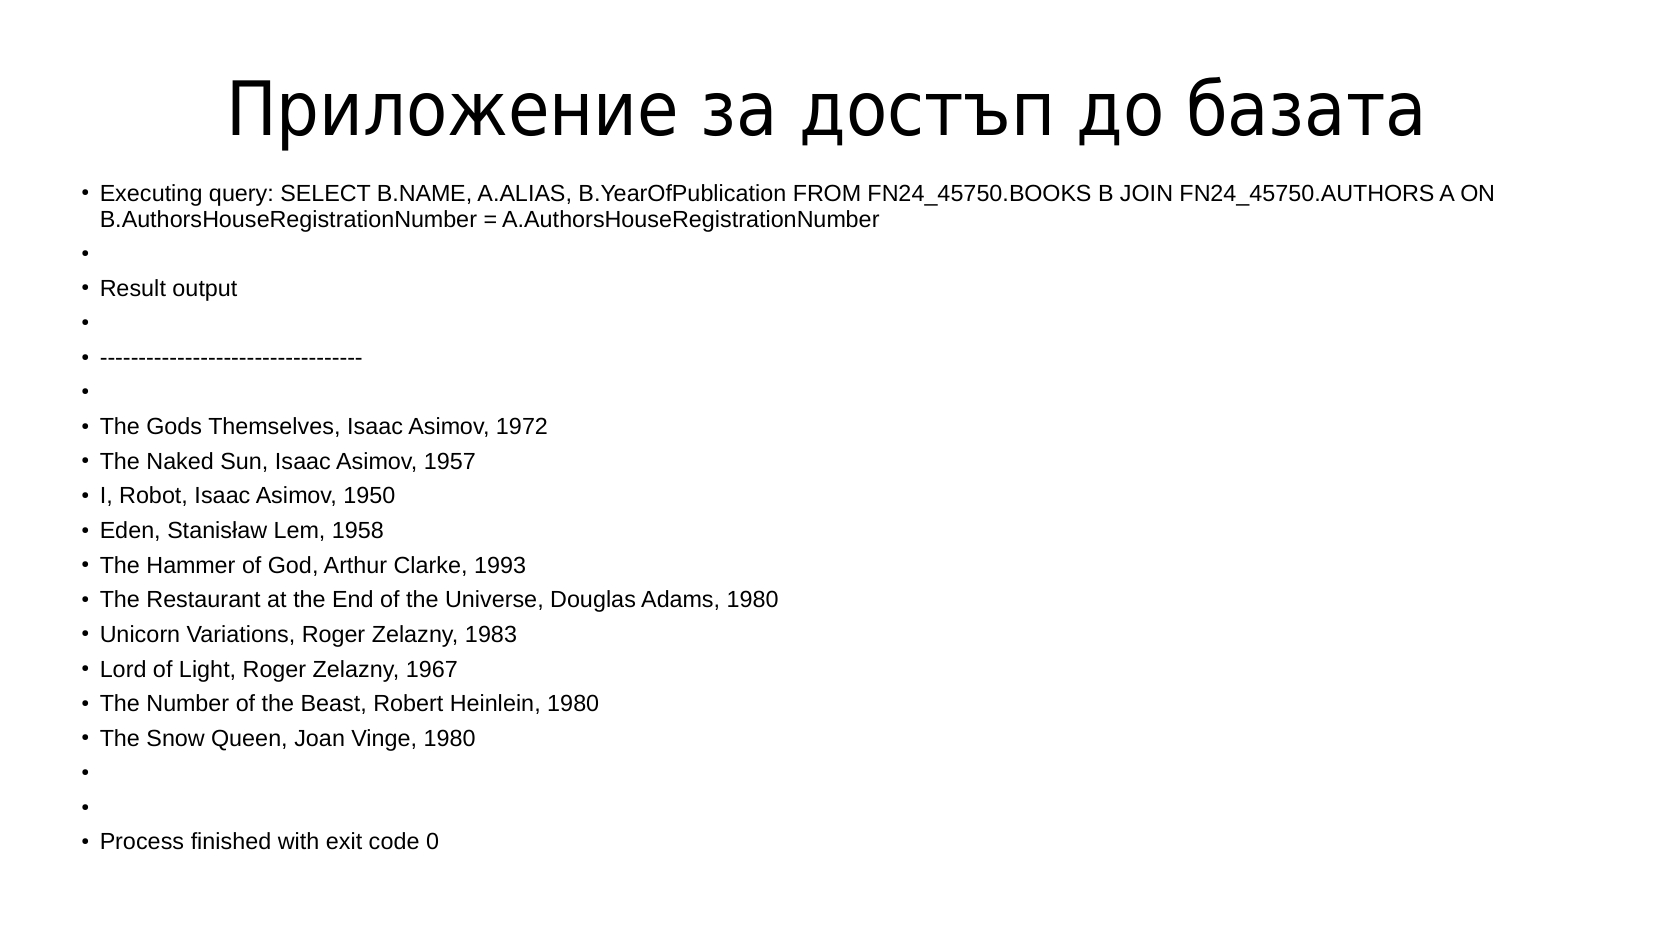

# Приложение за достъп до базата
Executing query: SELECT B.NAME, A.ALIAS, B.YearOfPublication FROM FN24_45750.BOOKS B JOIN FN24_45750.AUTHORS A ON B.AuthorsHouseRegistrationNumber = A.AuthorsHouseRegistrationNumber
Result output
----------------------------------
The Gods Themselves, Isaac Asimov, 1972
The Naked Sun, Isaac Asimov, 1957
I, Robot, Isaac Asimov, 1950
Eden, Stanisław Lem, 1958
The Hammer of God, Arthur Clarke, 1993
The Restaurant at the End of the Universe, Douglas Adams, 1980
Unicorn Variations, Roger Zelazny, 1983
Lord of Light, Roger Zelazny, 1967
The Number of the Beast, Robert Heinlein, 1980
The Snow Queen, Joan Vinge, 1980
Process finished with exit code 0